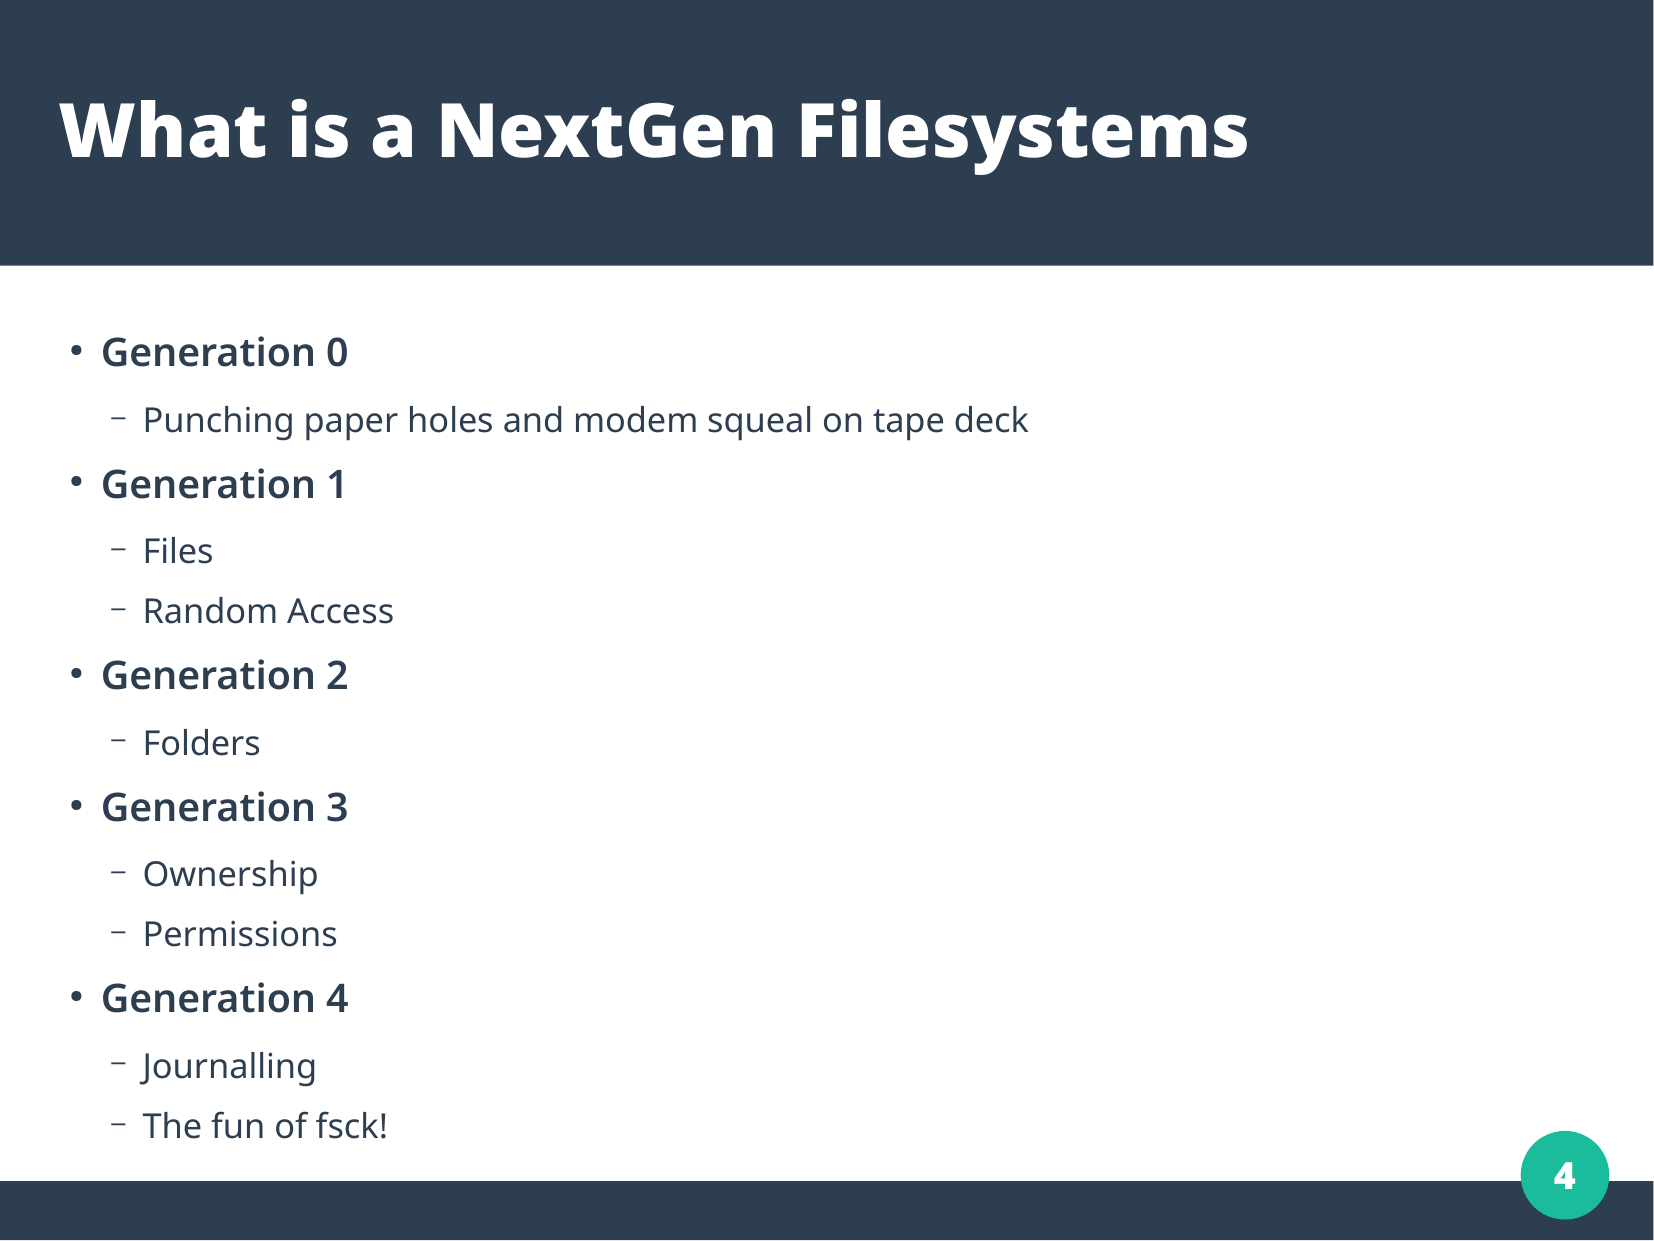

# What is a NextGen Filesystems
Generation 0
Punching paper holes and modem squeal on tape deck
Generation 1
Files
Random Access
Generation 2
Folders
Generation 3
Ownership
Permissions
Generation 4
Journalling
The fun of fsck!
4